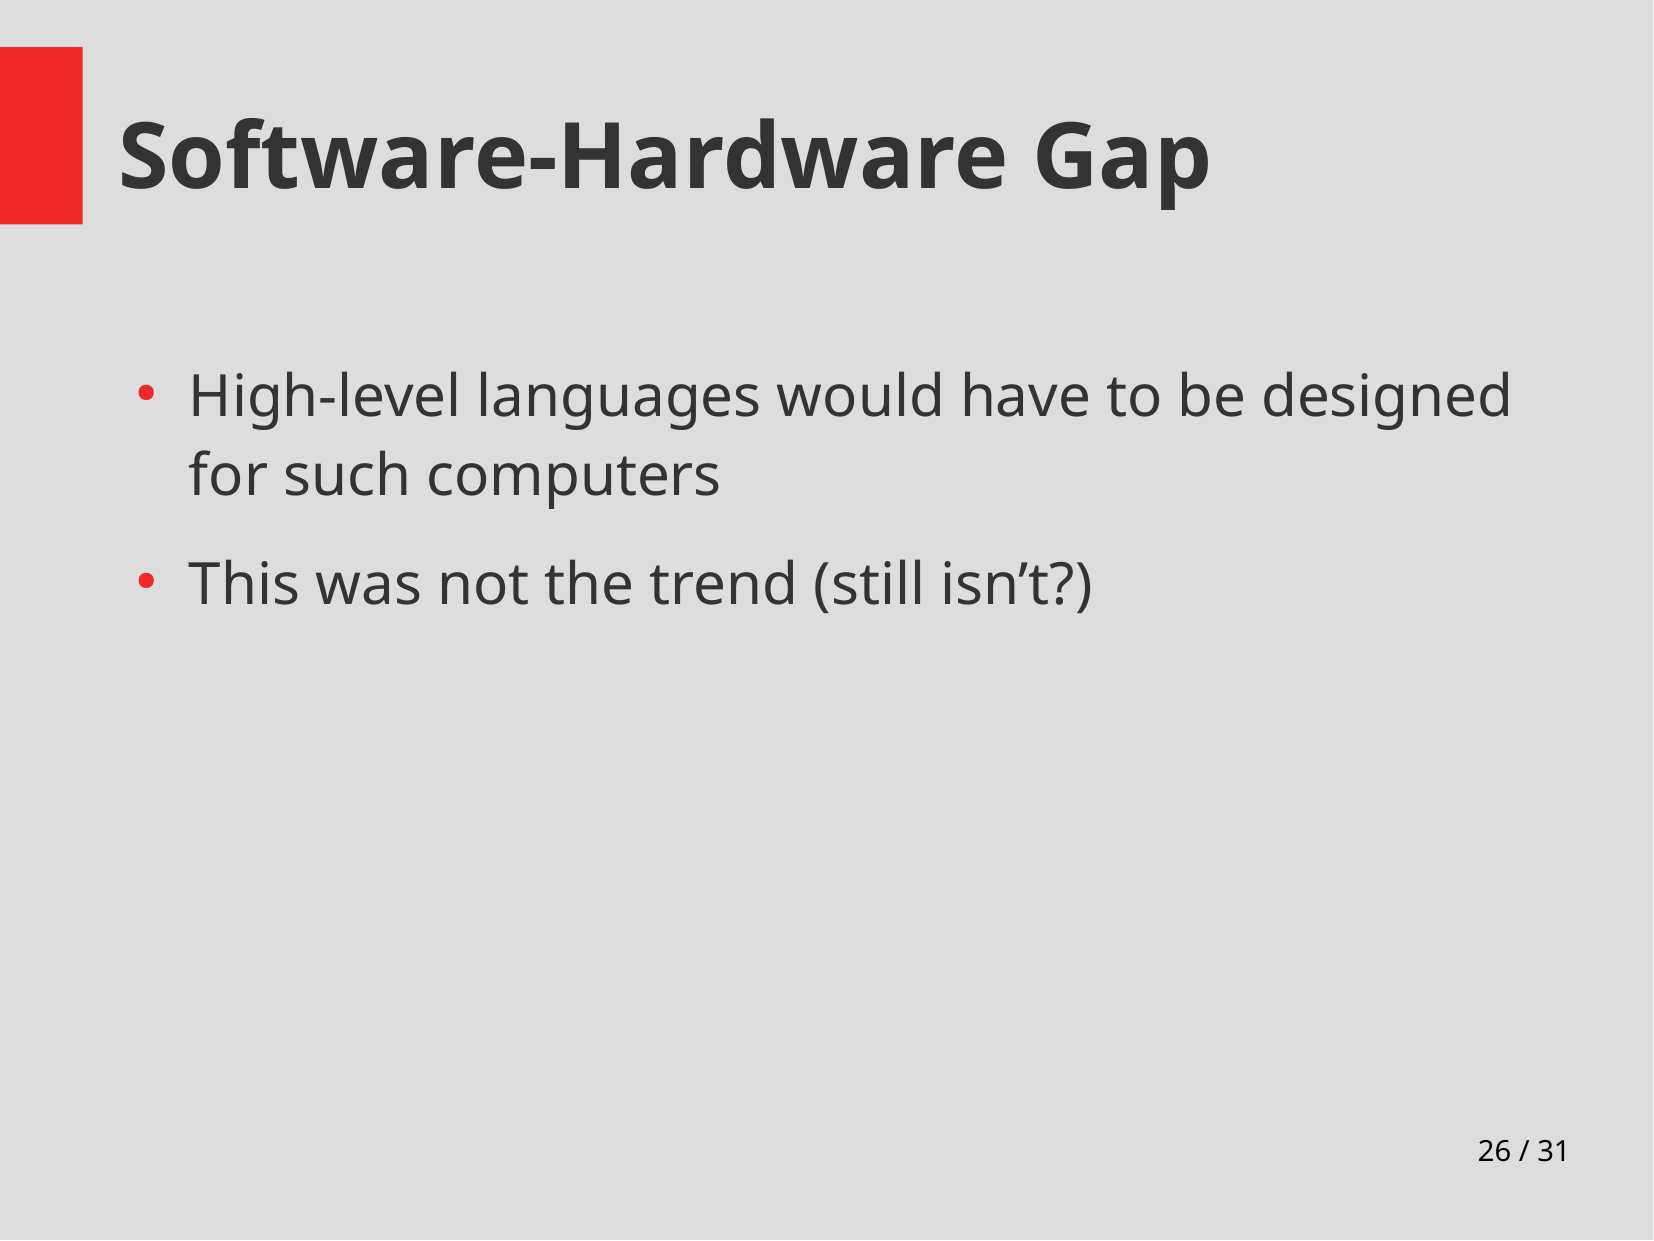

# Software-Hardware Gap
High-level languages would have to be designed for such computers
This was not the trend (still isn’t?)
26